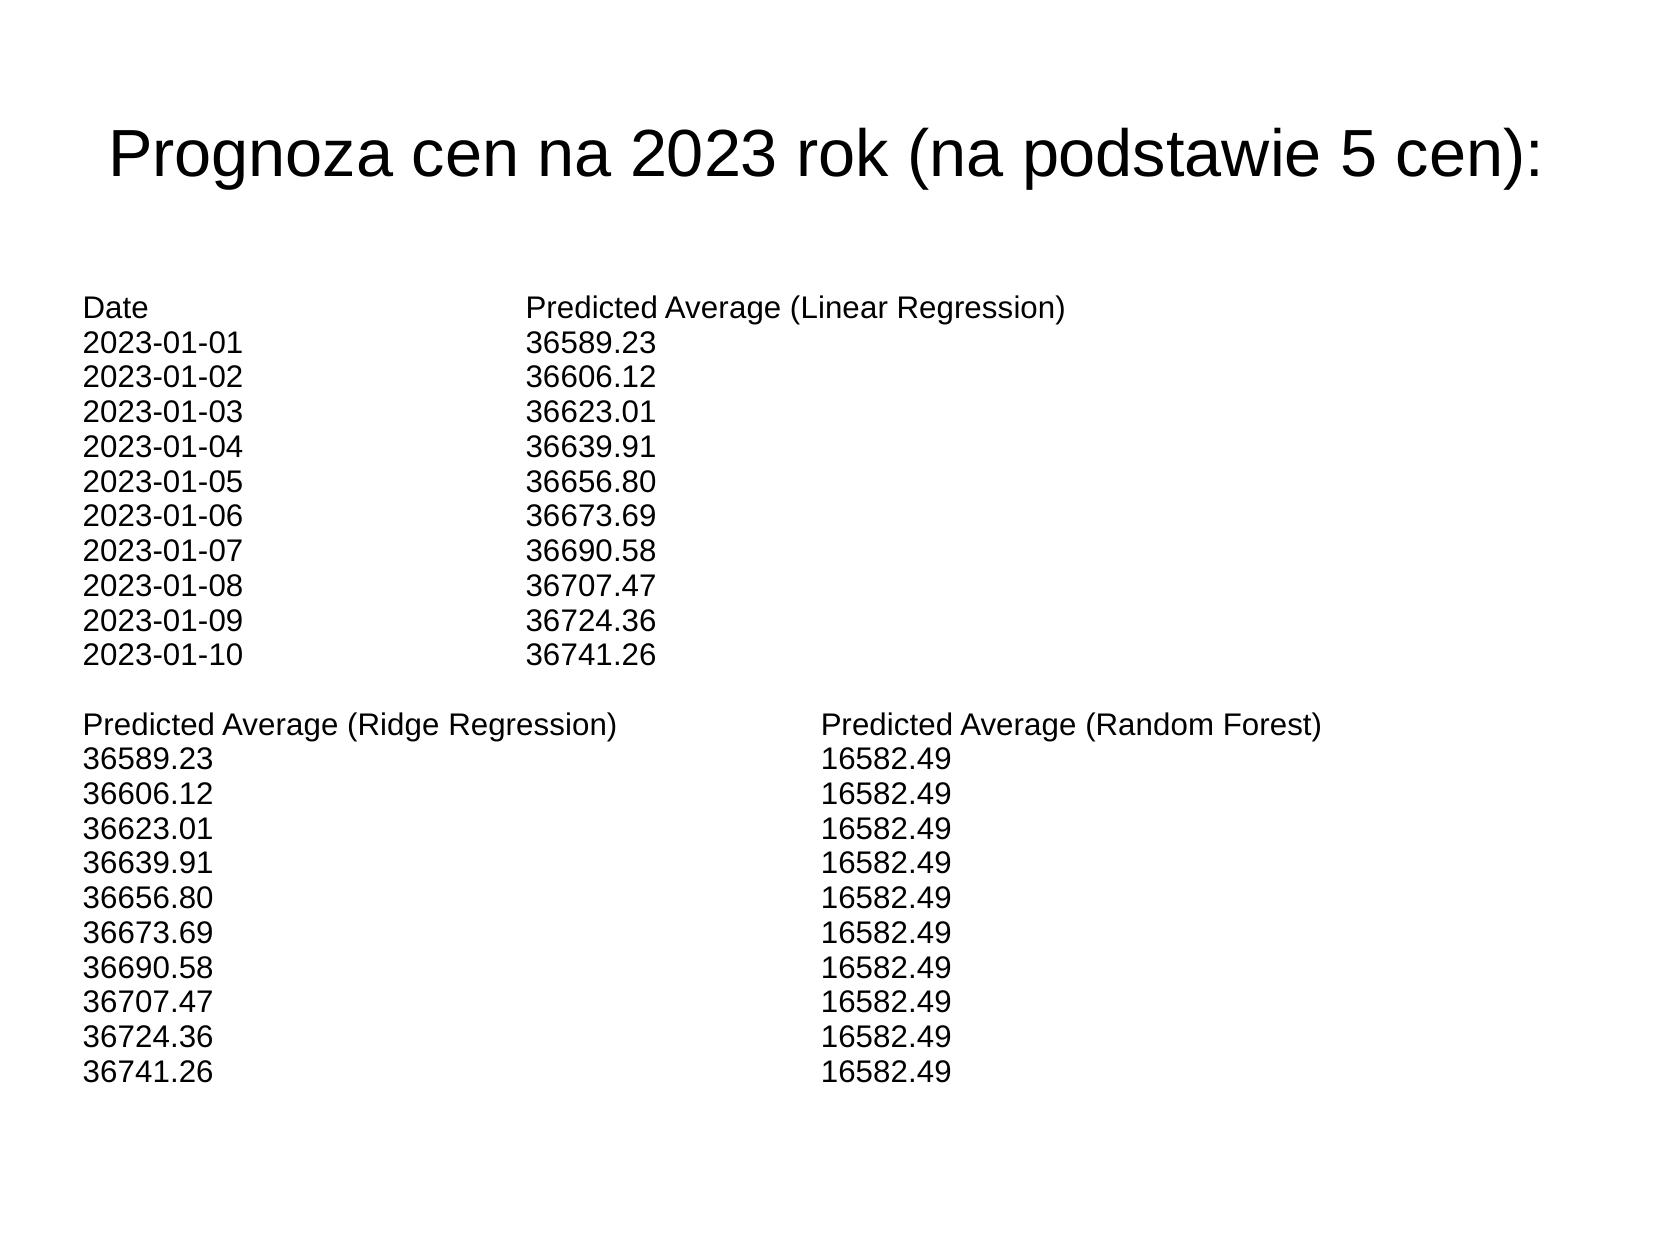

# Prognoza cen na 2023 rok (na podstawie 5 cen):
Date 					Predicted Average (Linear Regression)
2023-01-01 	36589.23
2023-01-02 	36606.12
2023-01-03 	36623.01
2023-01-04 	36639.91
2023-01-05 	36656.80
2023-01-06 	36673.69
2023-01-07 	36690.58
2023-01-08 	36707.47
2023-01-09 	36724.36
2023-01-10 	36741.26
Predicted Average (Ridge Regression) 			Predicted Average (Random Forest)
36589.23 						16582.49
36606.12 						16582.49
36623.01 						16582.49
36639.91 						16582.49
36656.80 						16582.49
36673.69 						16582.49
36690.58 						16582.49
36707.47 						16582.49
36724.36 						16582.49
36741.26 						16582.49